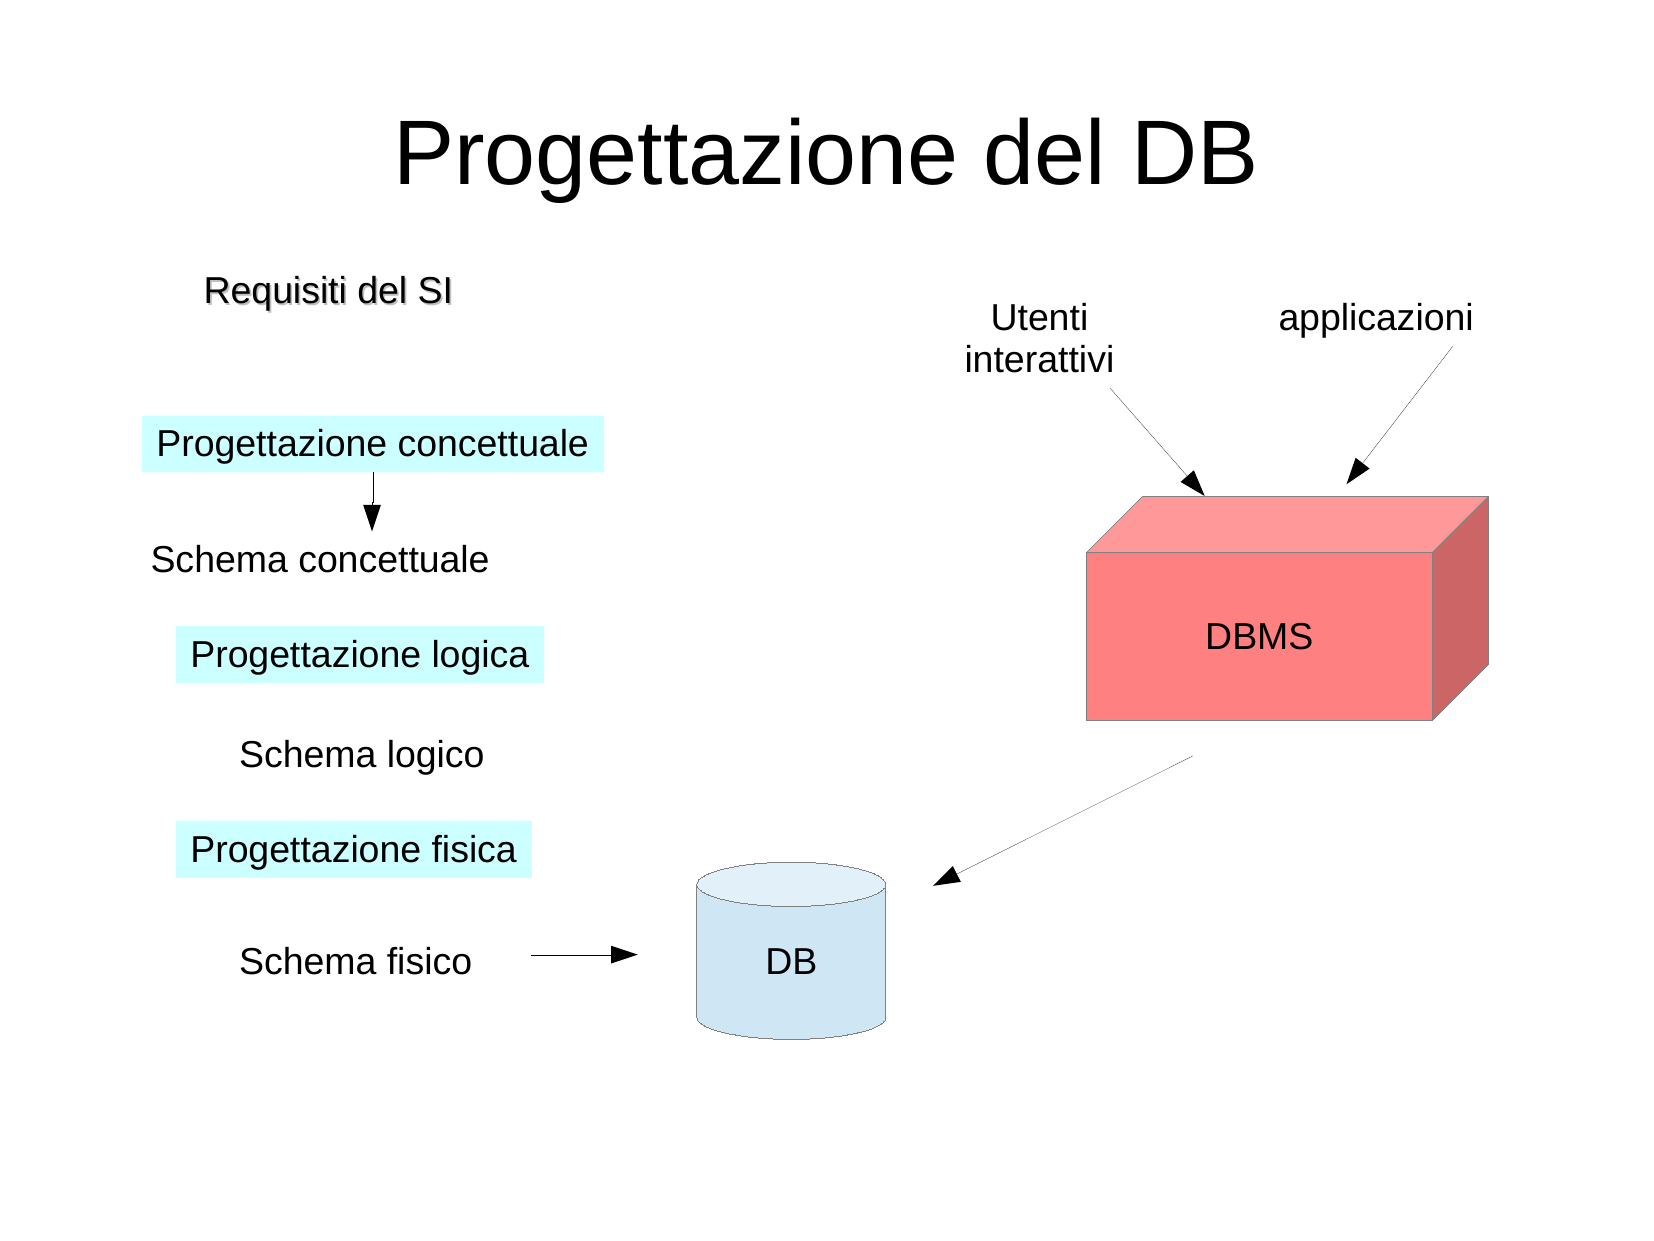

# Progettazione del DB
Requisiti del SI
Utenti interattivi
applicazioni
Progettazione concettuale
DBMS
Schema concettuale
Progettazione logica
Schema logico
Progettazione fisica
DB
Schema fisico